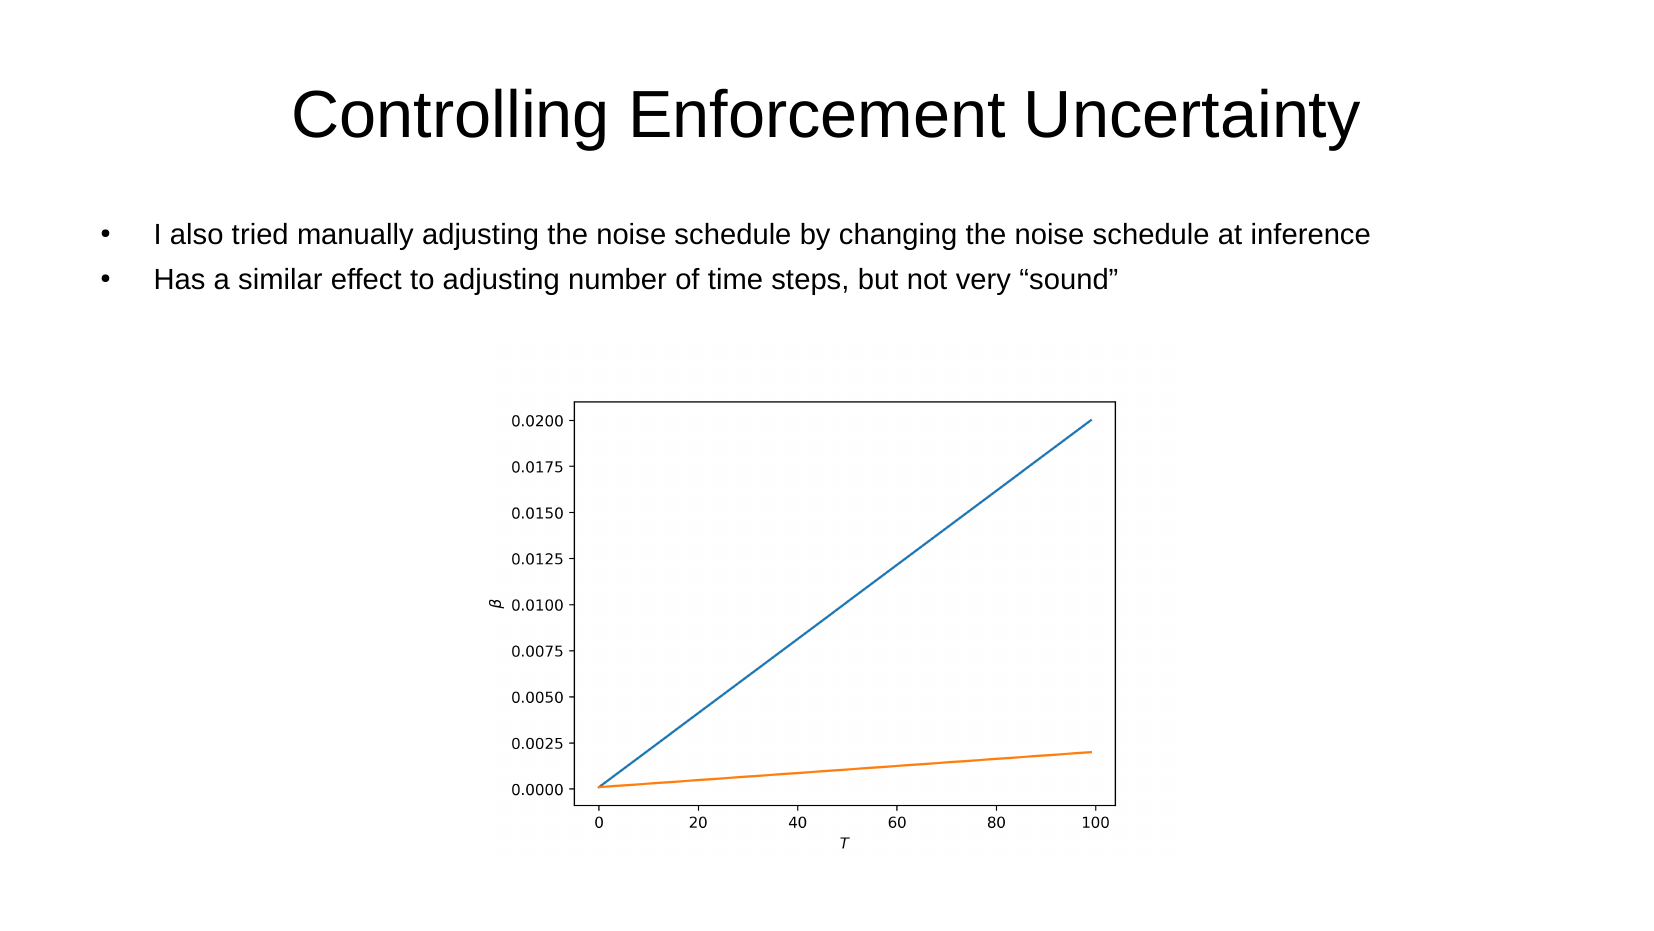

# Controlling Enforcement Uncertainty
I also tried manually adjusting the noise schedule by changing the noise schedule at inference
Has a similar effect to adjusting number of time steps, but not very “sound”